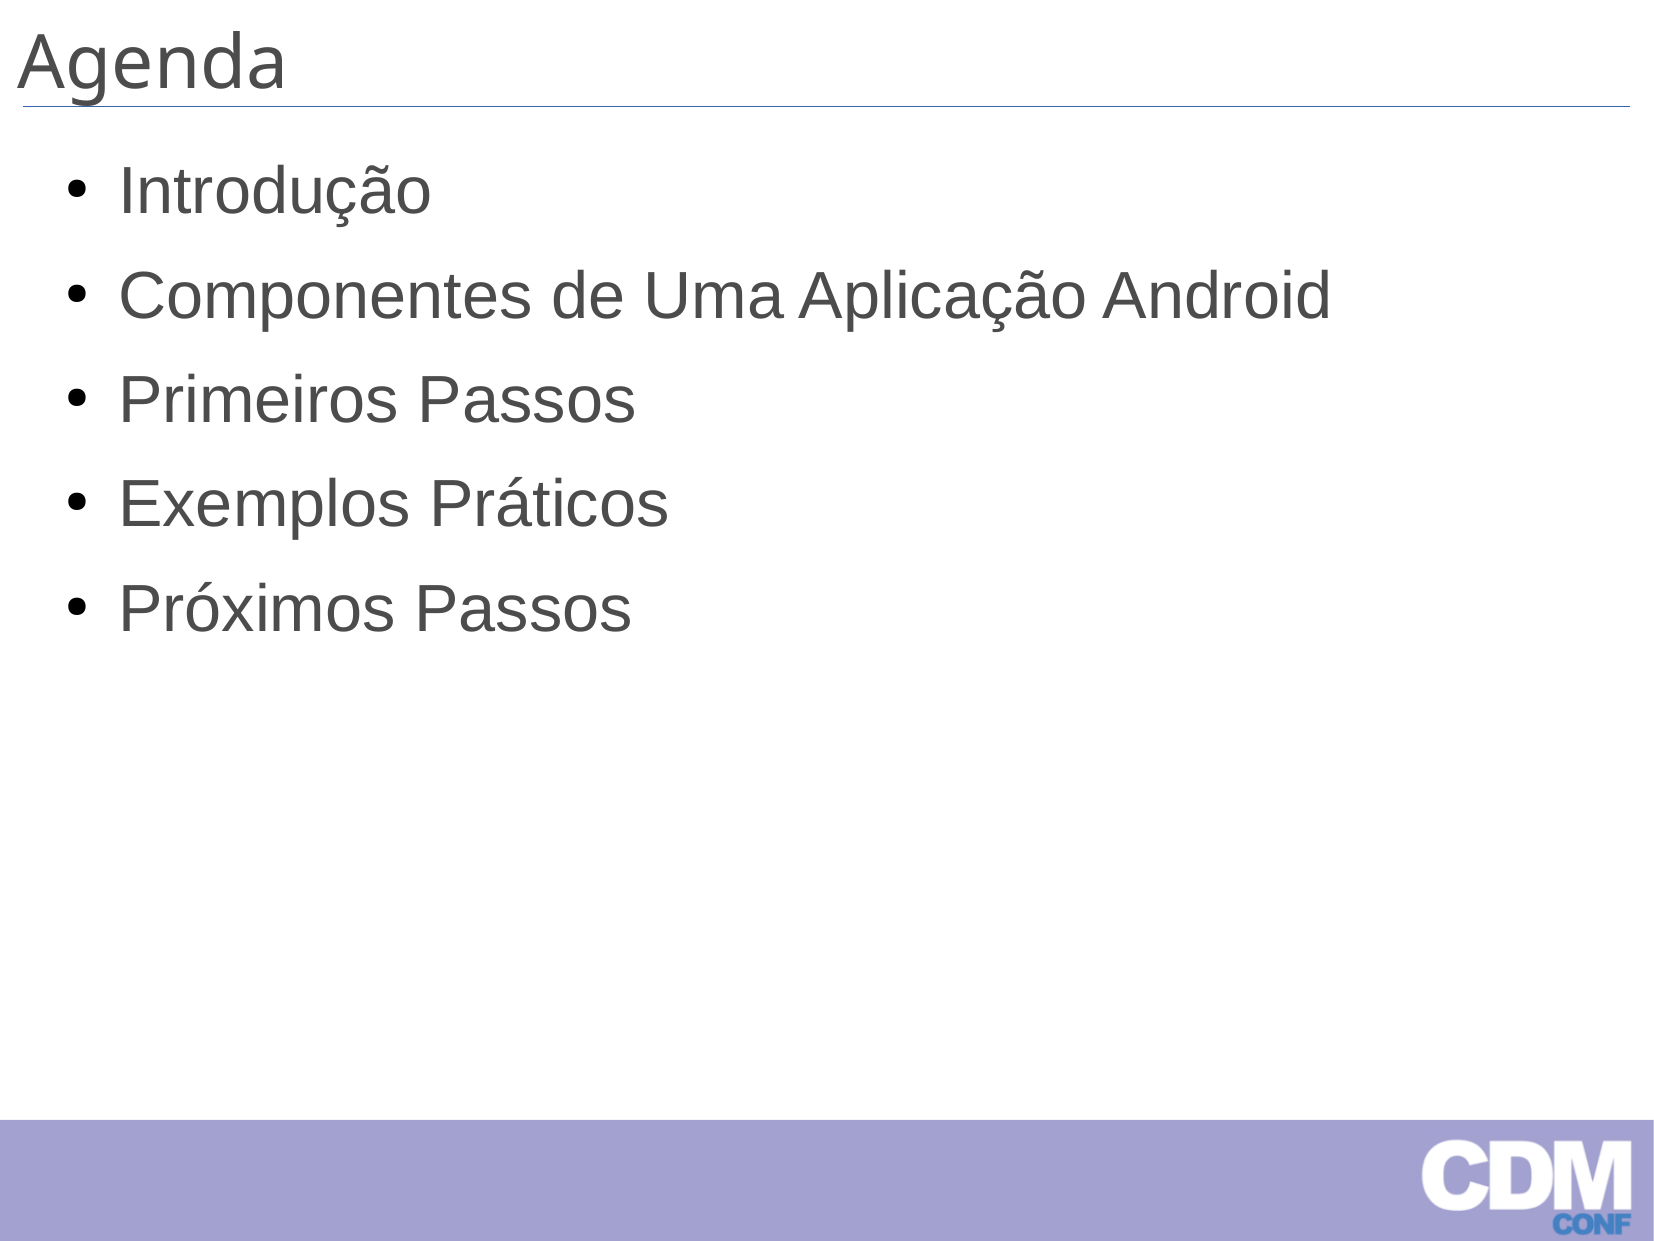

# Agenda
Introdução
Componentes de Uma Aplicação Android
Primeiros Passos
Exemplos Práticos
Próximos Passos